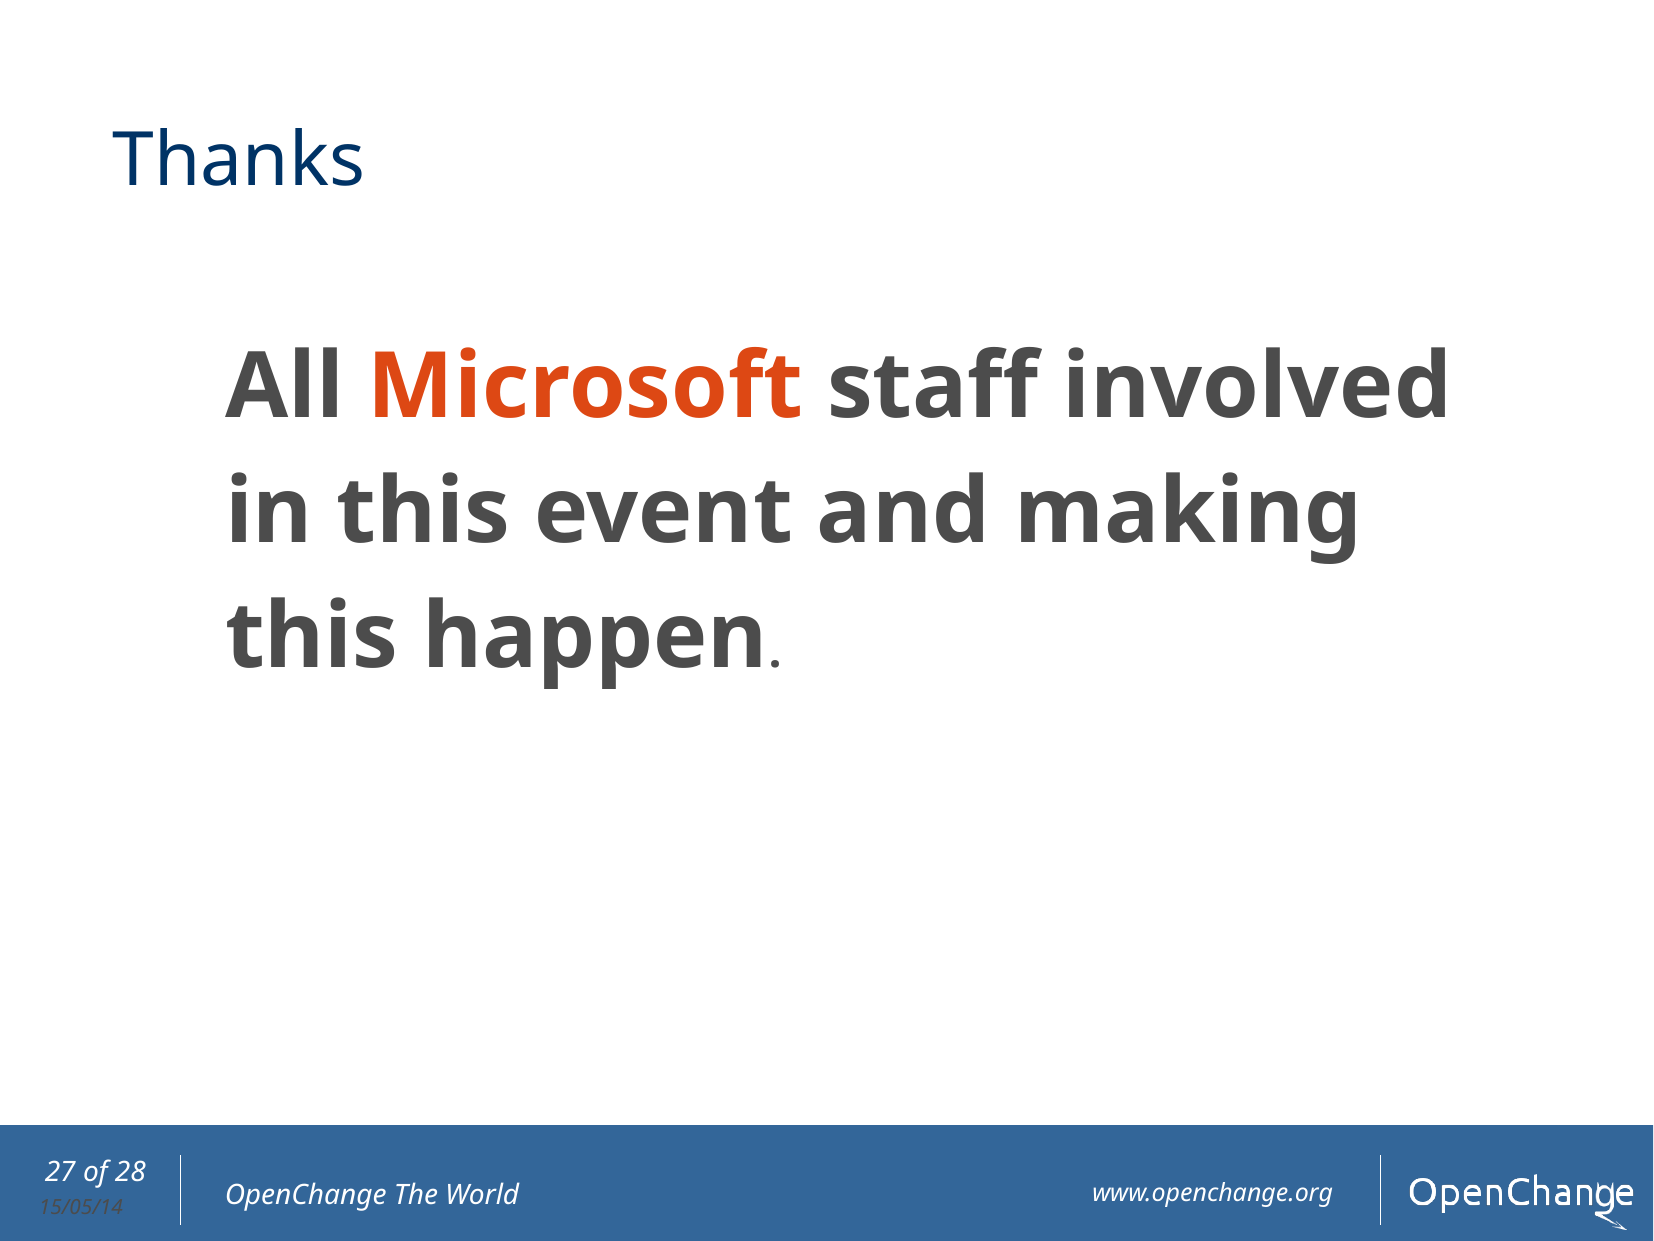

# Thanks
All Microsoft staff involved in this event and making this happen.